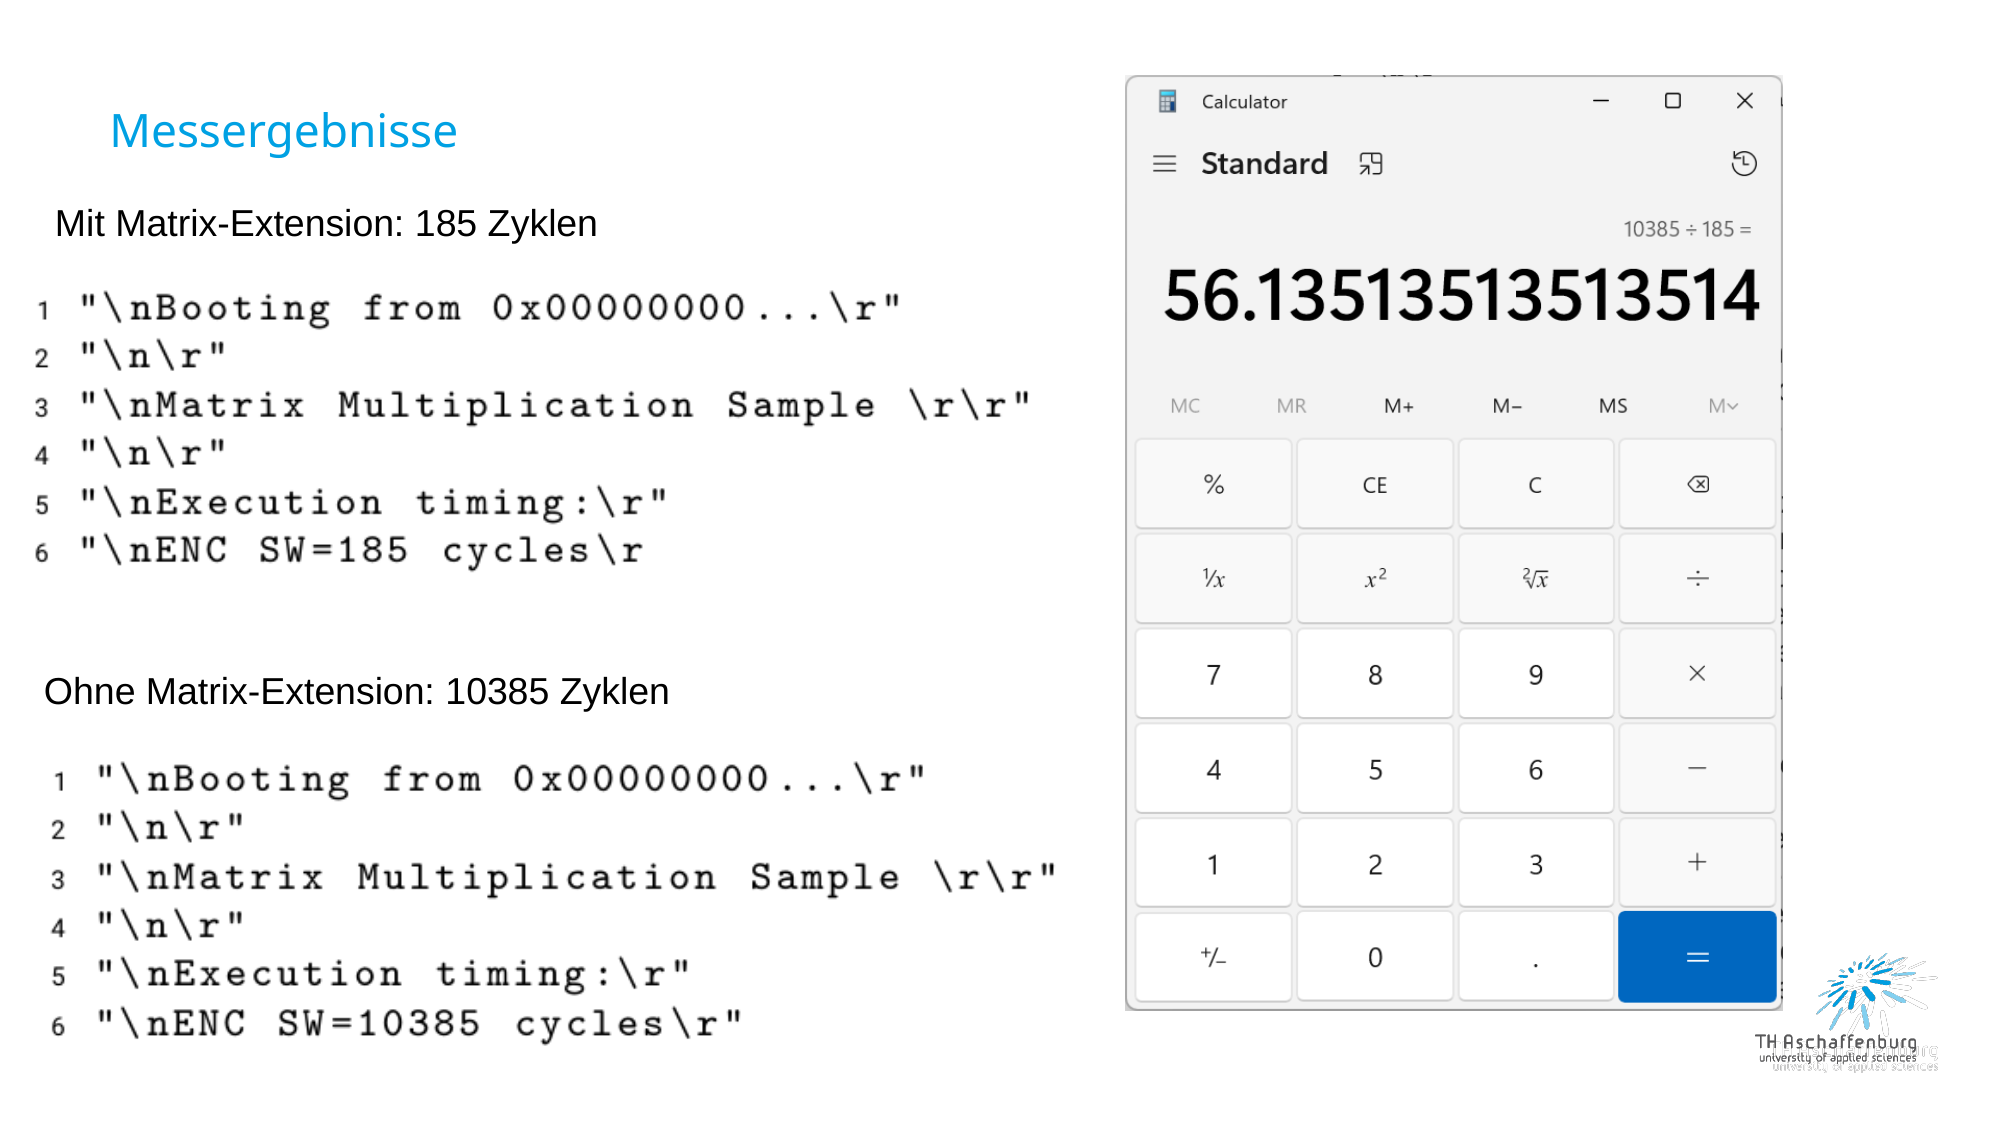

# Messergebnisse
Mit Matrix-Extension: 185 Zyklen
Ohne Matrix-Extension: 10385 Zyklen